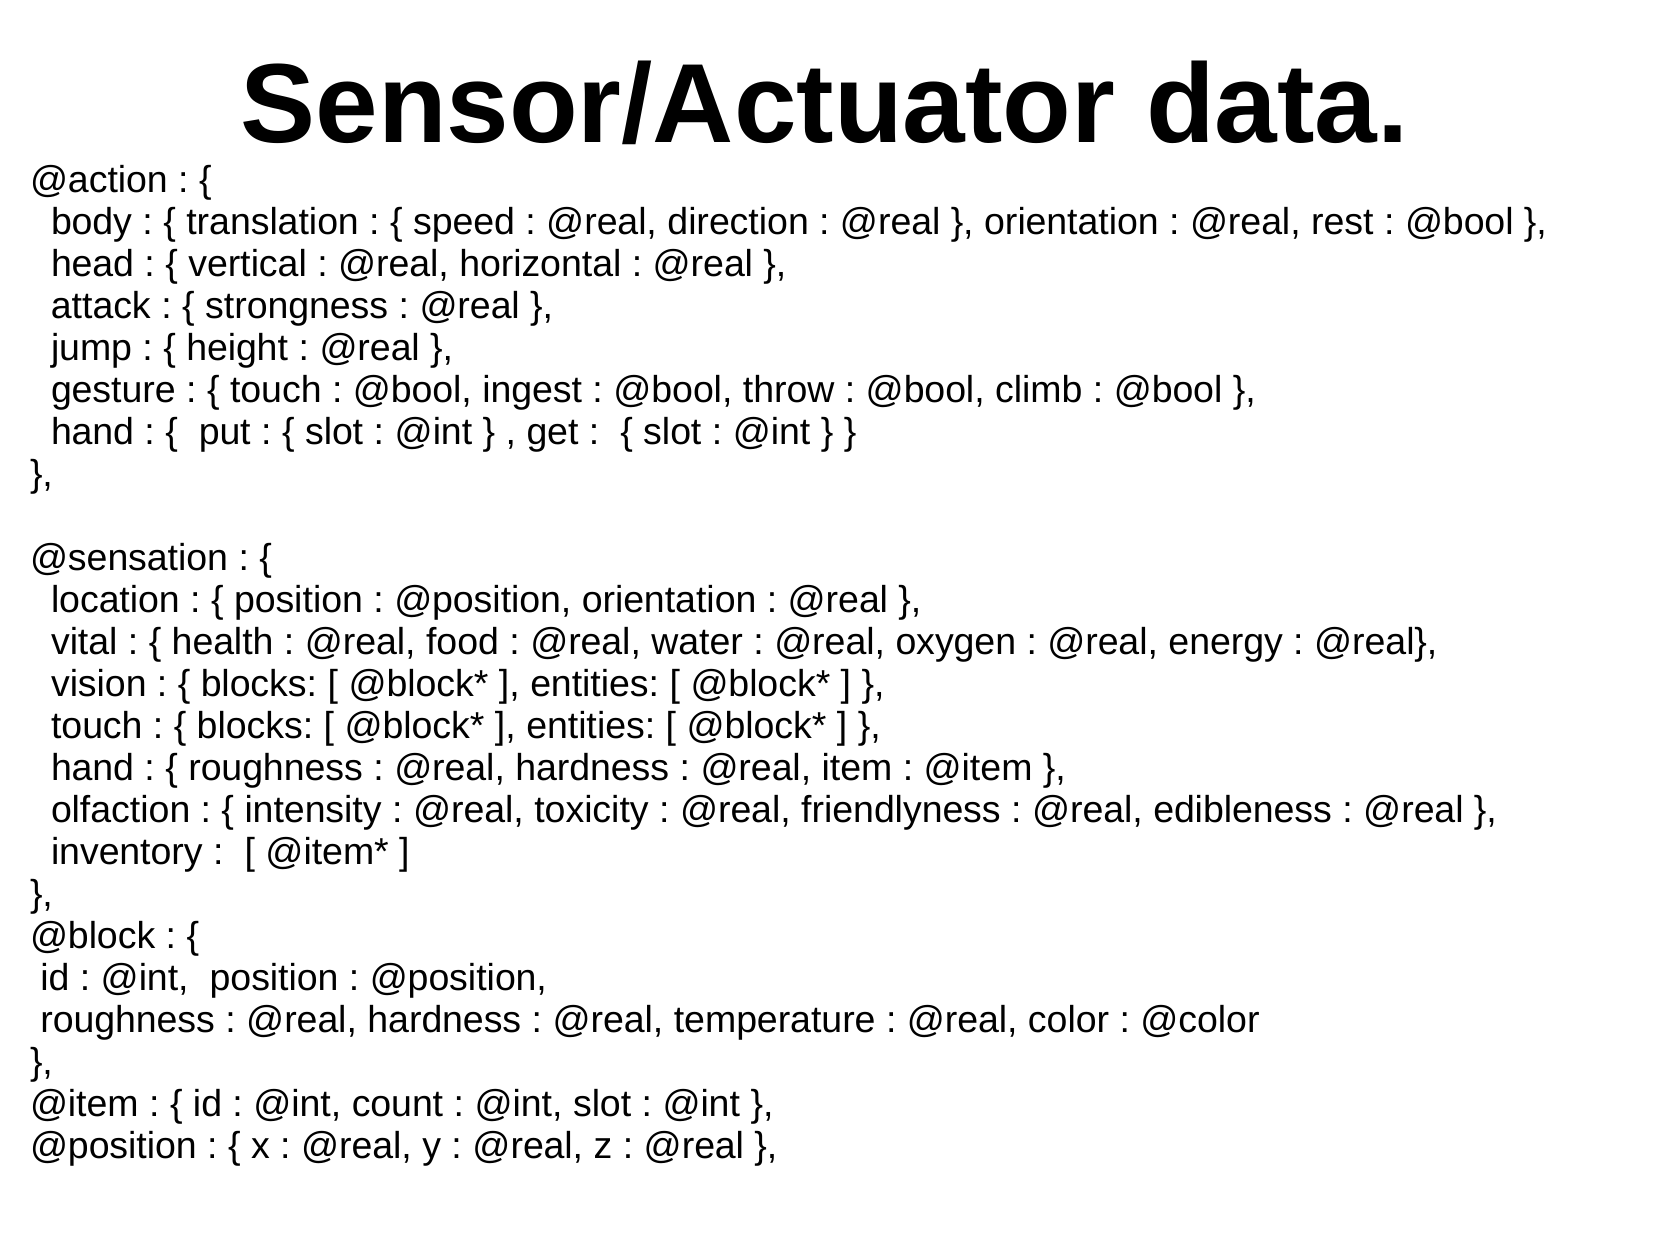

# Sensor/Actuator data.
@action : {
 body : { translation : { speed : @real, direction : @real }, orientation : @real, rest : @bool },
 head : { vertical : @real, horizontal : @real },
 attack : { strongness : @real },
 jump : { height : @real },
 gesture : { touch : @bool, ingest : @bool, throw : @bool, climb : @bool },
 hand : { put : { slot : @int } , get : { slot : @int } }
},
@sensation : {
 location : { position : @position, orientation : @real },
 vital : { health : @real, food : @real, water : @real, oxygen : @real, energy : @real},
 vision : { blocks: [ @block* ], entities: [ @block* ] },
 touch : { blocks: [ @block* ], entities: [ @block* ] },
 hand : { roughness : @real, hardness : @real, item : @item },
 olfaction : { intensity : @real, toxicity : @real, friendlyness : @real, edibleness : @real },
 inventory : [ @item* ]
},
@block : {
 id : @int, position : @position,
 roughness : @real, hardness : @real, temperature : @real, color : @color
},
@item : { id : @int, count : @int, slot : @int },
@position : { x : @real, y : @real, z : @real },